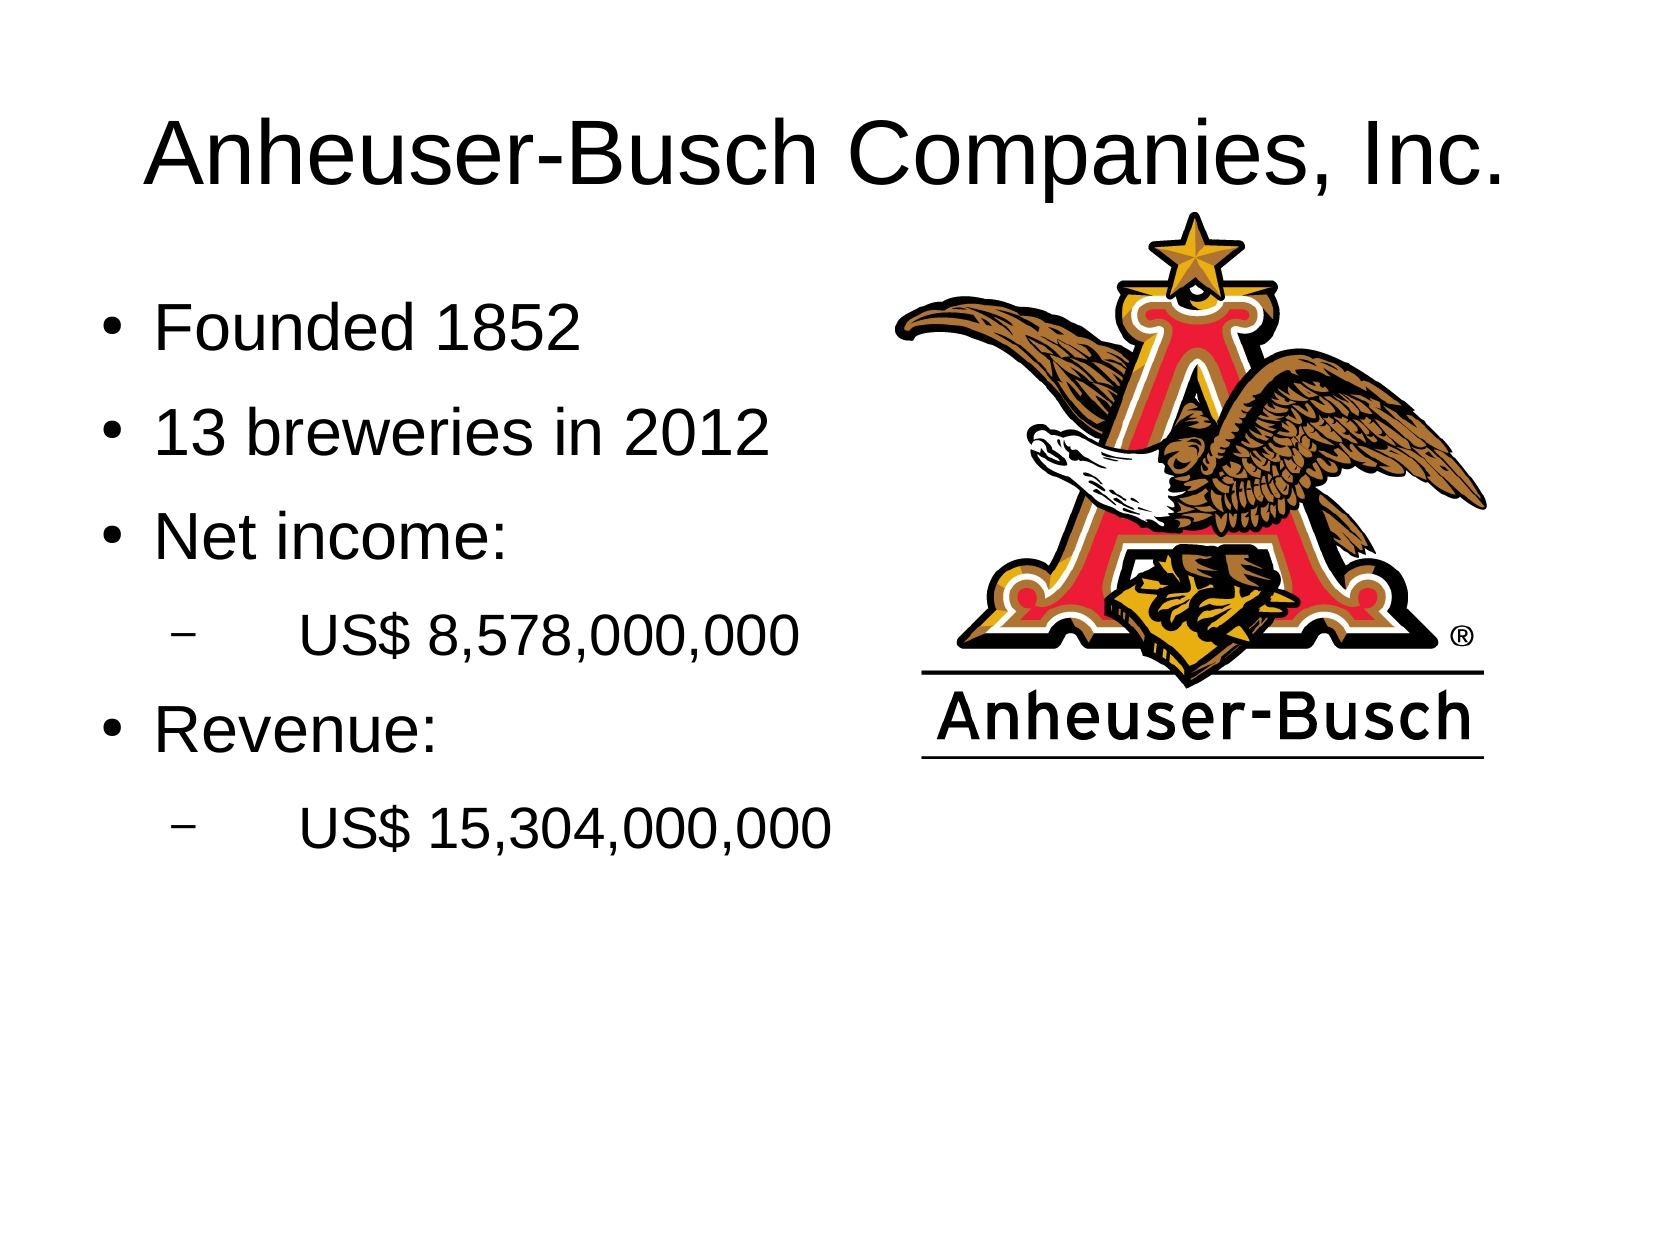

# Anheuser-Busch Companies, Inc.
Founded 1852
13 breweries in 2012
Net income:
 	US$ 8,578,000,000
Revenue:
 	US$ 15,304,000,000